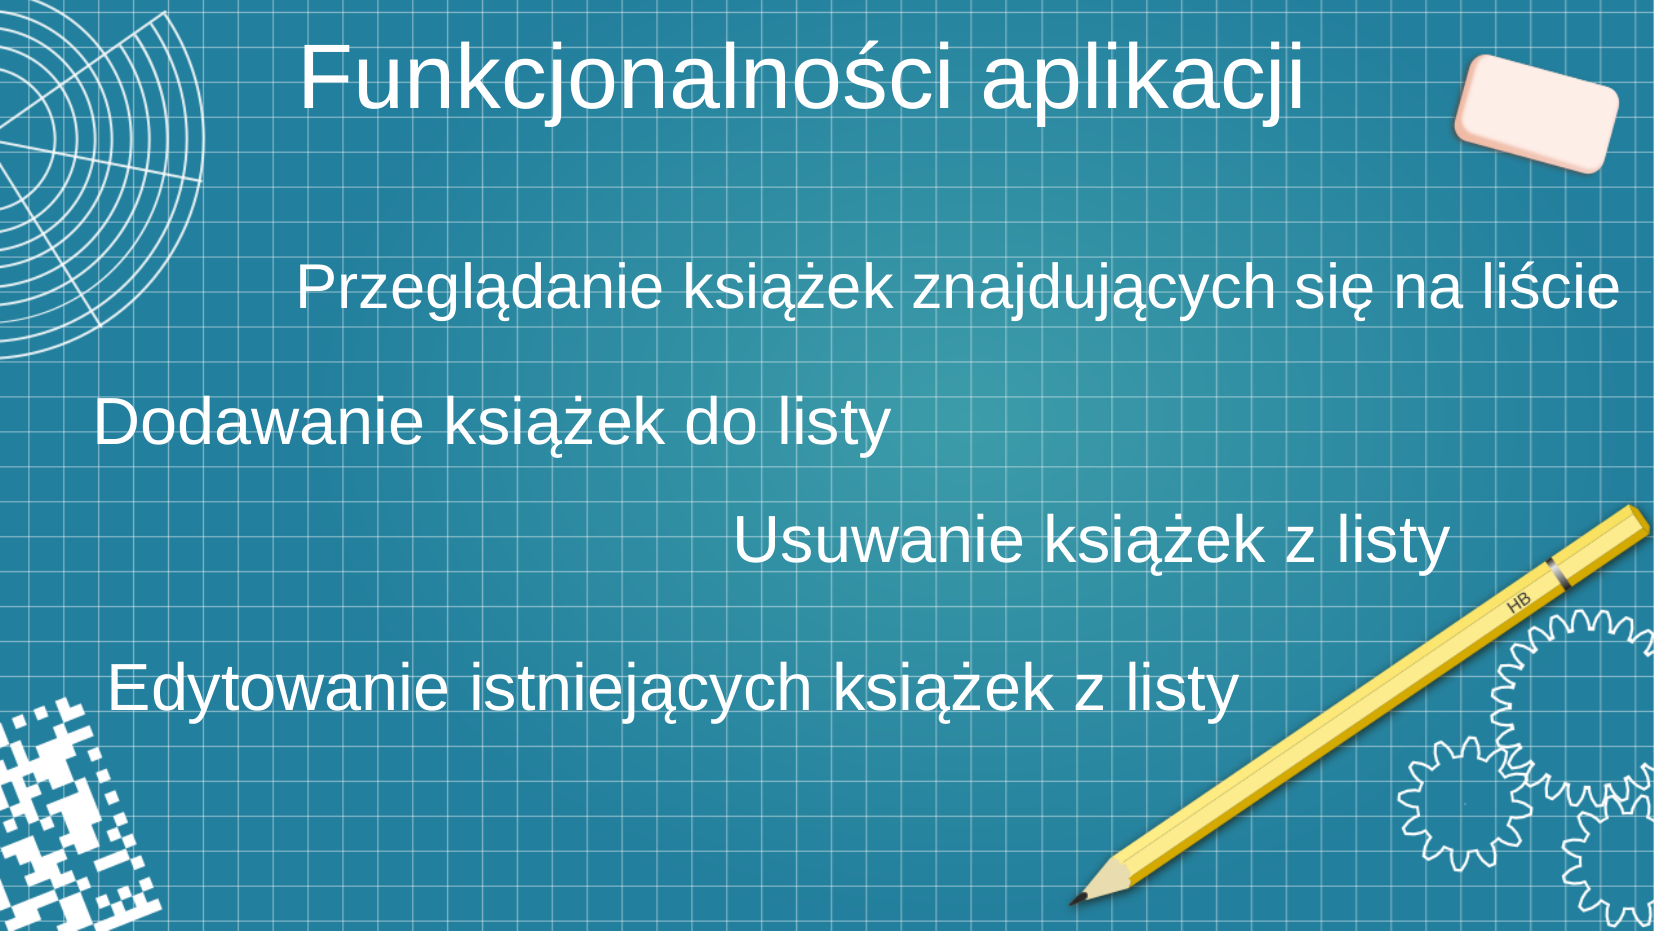

# Funkcjonalności aplikacji
Przeglądanie książek znajdujących się na liście
Dodawanie książek do listy
Usuwanie książek z listy
 Edytowanie istniejących książek z listy